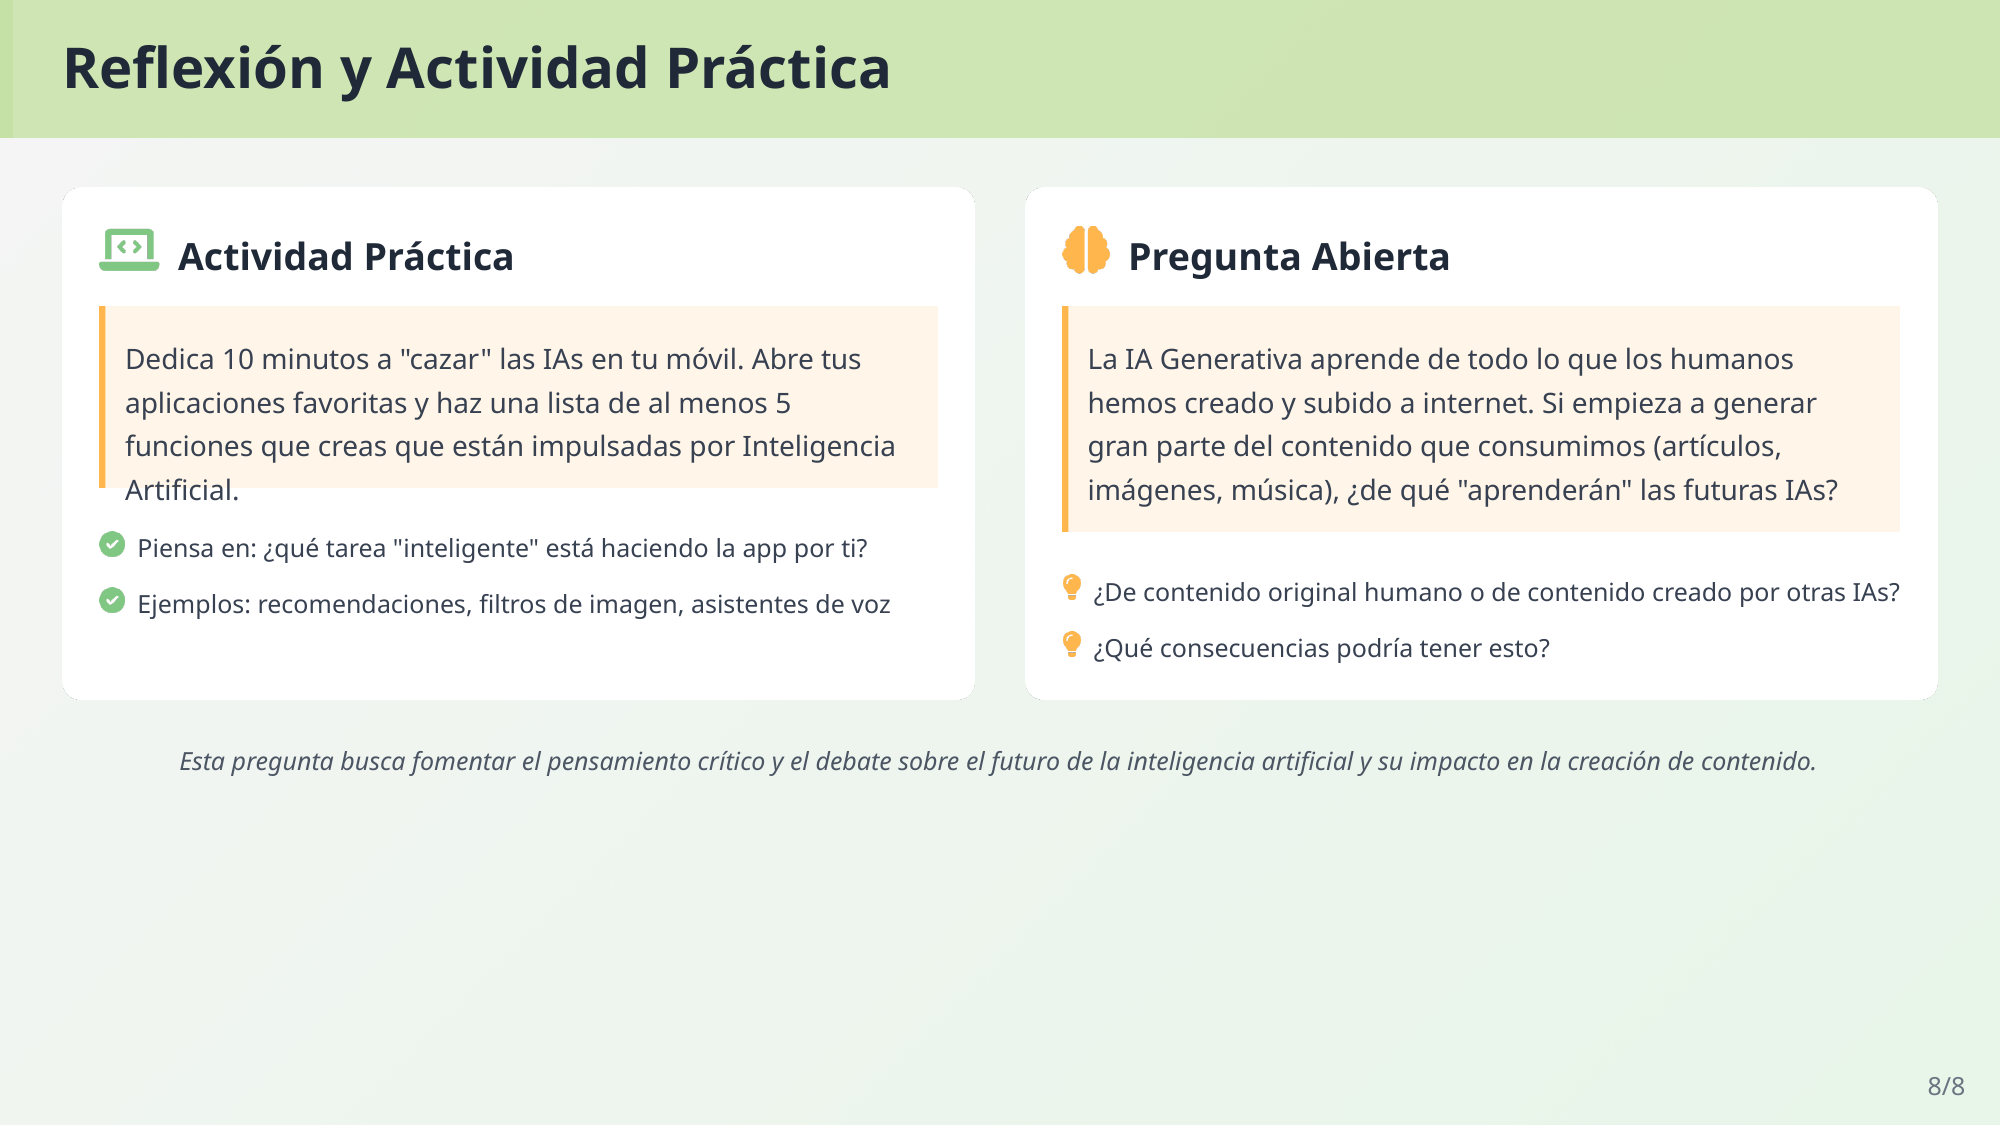

Reflexión y Actividad Práctica
Actividad Práctica
Pregunta Abierta
Dedica 10 minutos a "cazar" las IAs en tu móvil. Abre tus aplicaciones favoritas y haz una lista de al menos 5 funciones que creas que están impulsadas por Inteligencia Artificial.
La IA Generativa aprende de todo lo que los humanos hemos creado y subido a internet. Si empieza a generar gran parte del contenido que consumimos (artículos, imágenes, música), ¿de qué "aprenderán" las futuras IAs?
Piensa en: ¿qué tarea "inteligente" está haciendo la app por ti?
¿De contenido original humano o de contenido creado por otras IAs?
Ejemplos: recomendaciones, filtros de imagen, asistentes de voz
¿Qué consecuencias podría tener esto?
Esta pregunta busca fomentar el pensamiento crítico y el debate sobre el futuro de la inteligencia artificial y su impacto en la creación de contenido.
8/8